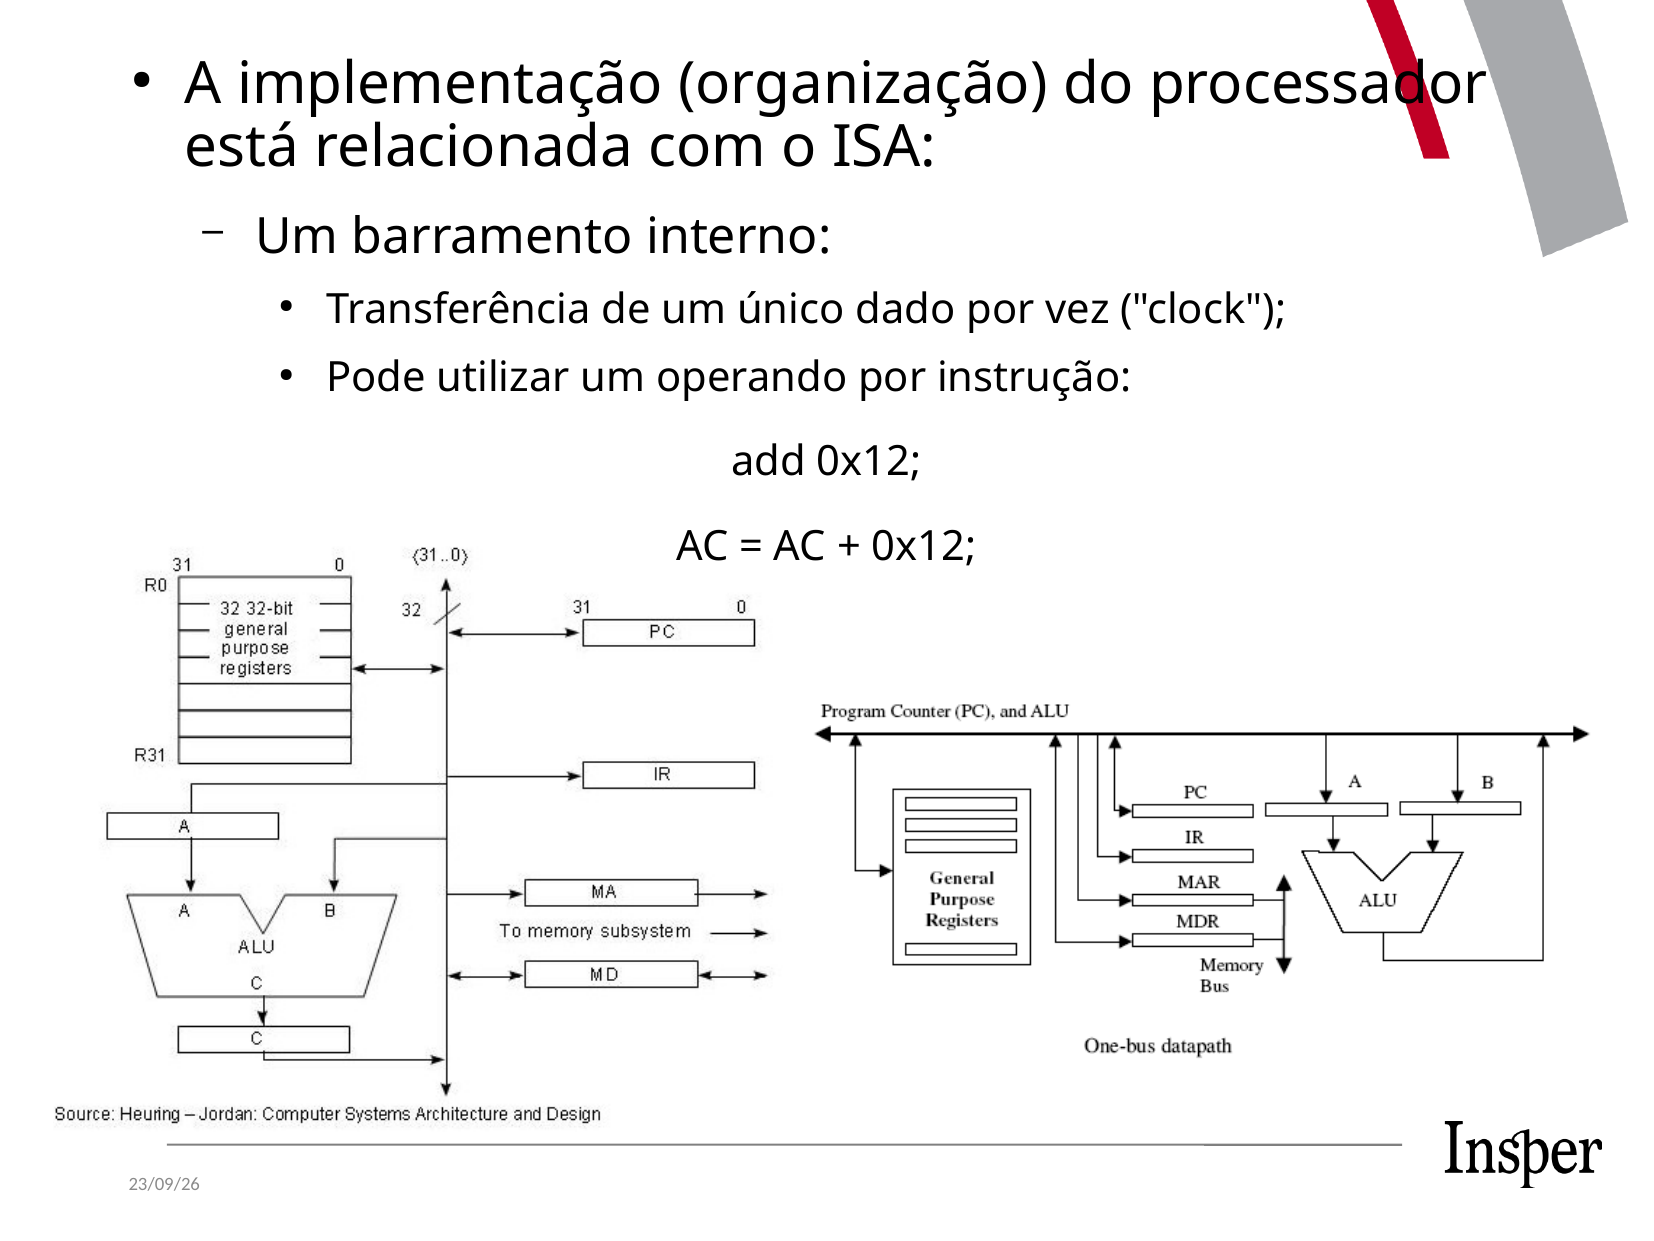

# A implementação (organização) do processador está relacionada com o ISA:
Um barramento interno:
Transferência de um único dado por vez ("clock");
Pode utilizar um operando por instrução:
add 0x12;
AC = AC + 0x12;